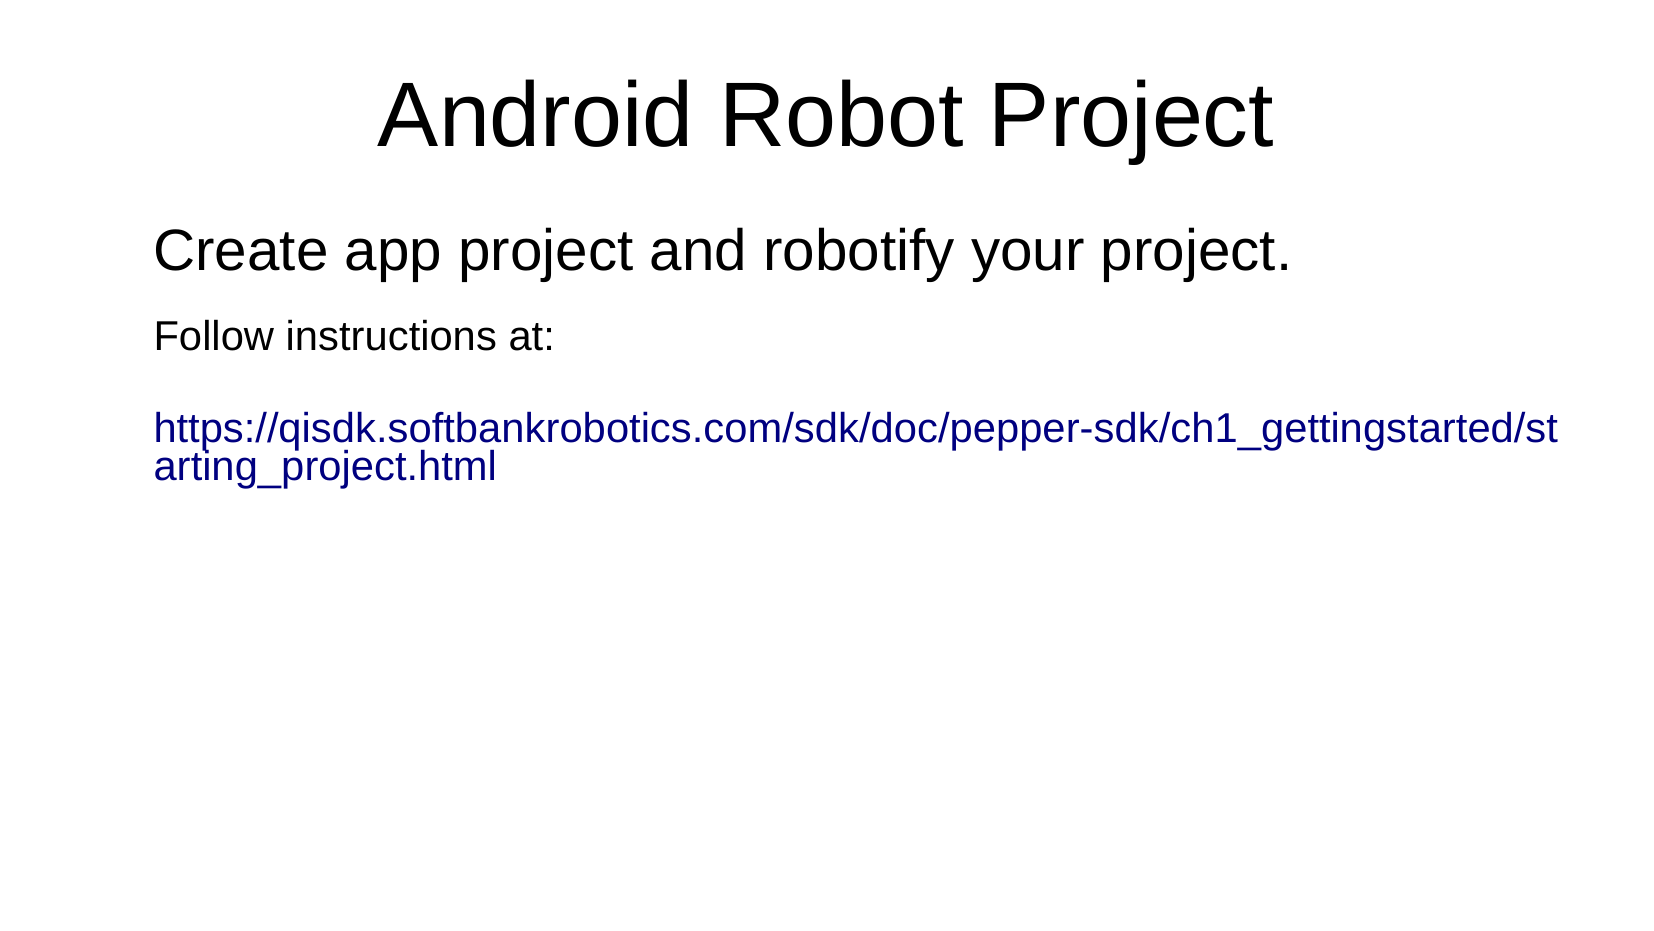

# Android Robot Project
Create app project and robotify your project.
Follow instructions at:
https://qisdk.softbankrobotics.com/sdk/doc/pepper-sdk/ch1_gettingstarted/starting_project.html